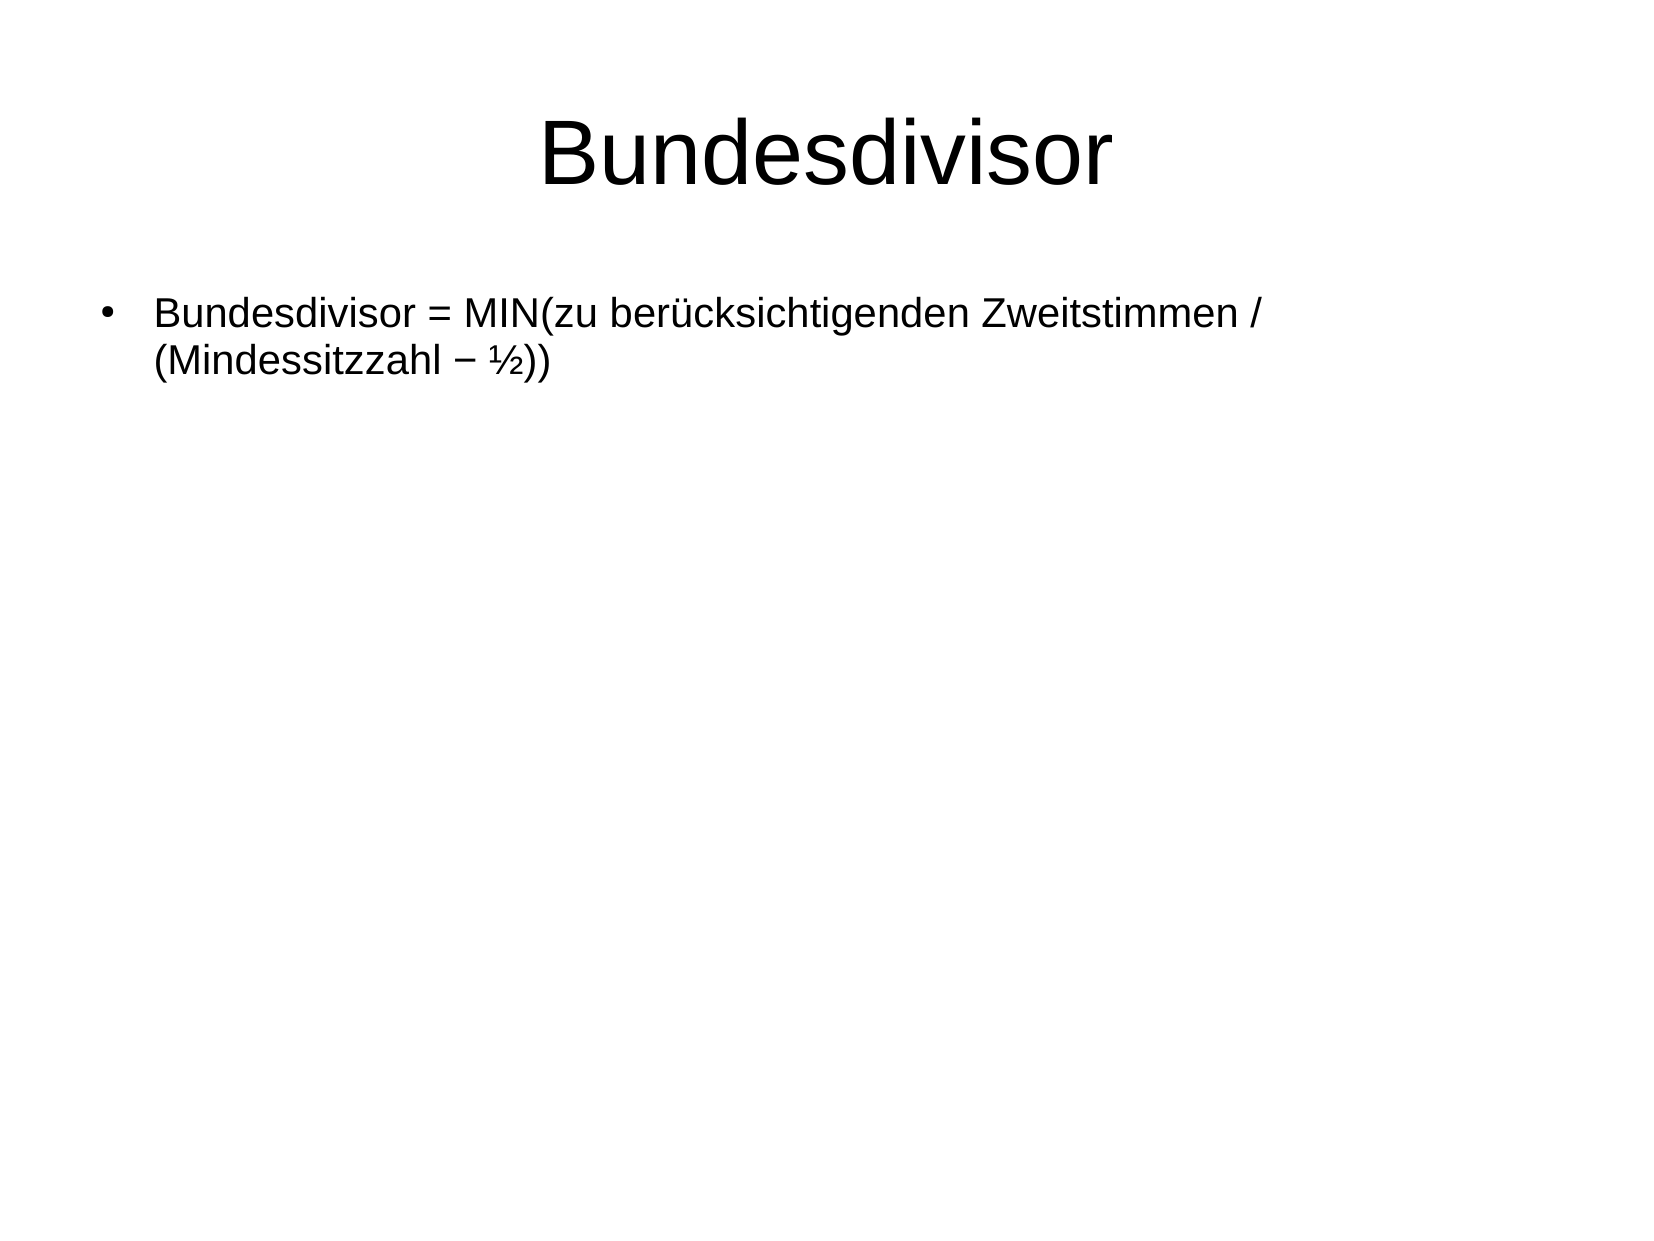

# Bundesdivisor
Bundesdivisor = MIN(zu berücksichtigenden Zweitstimmen / (Mindessitzzahl − ½))